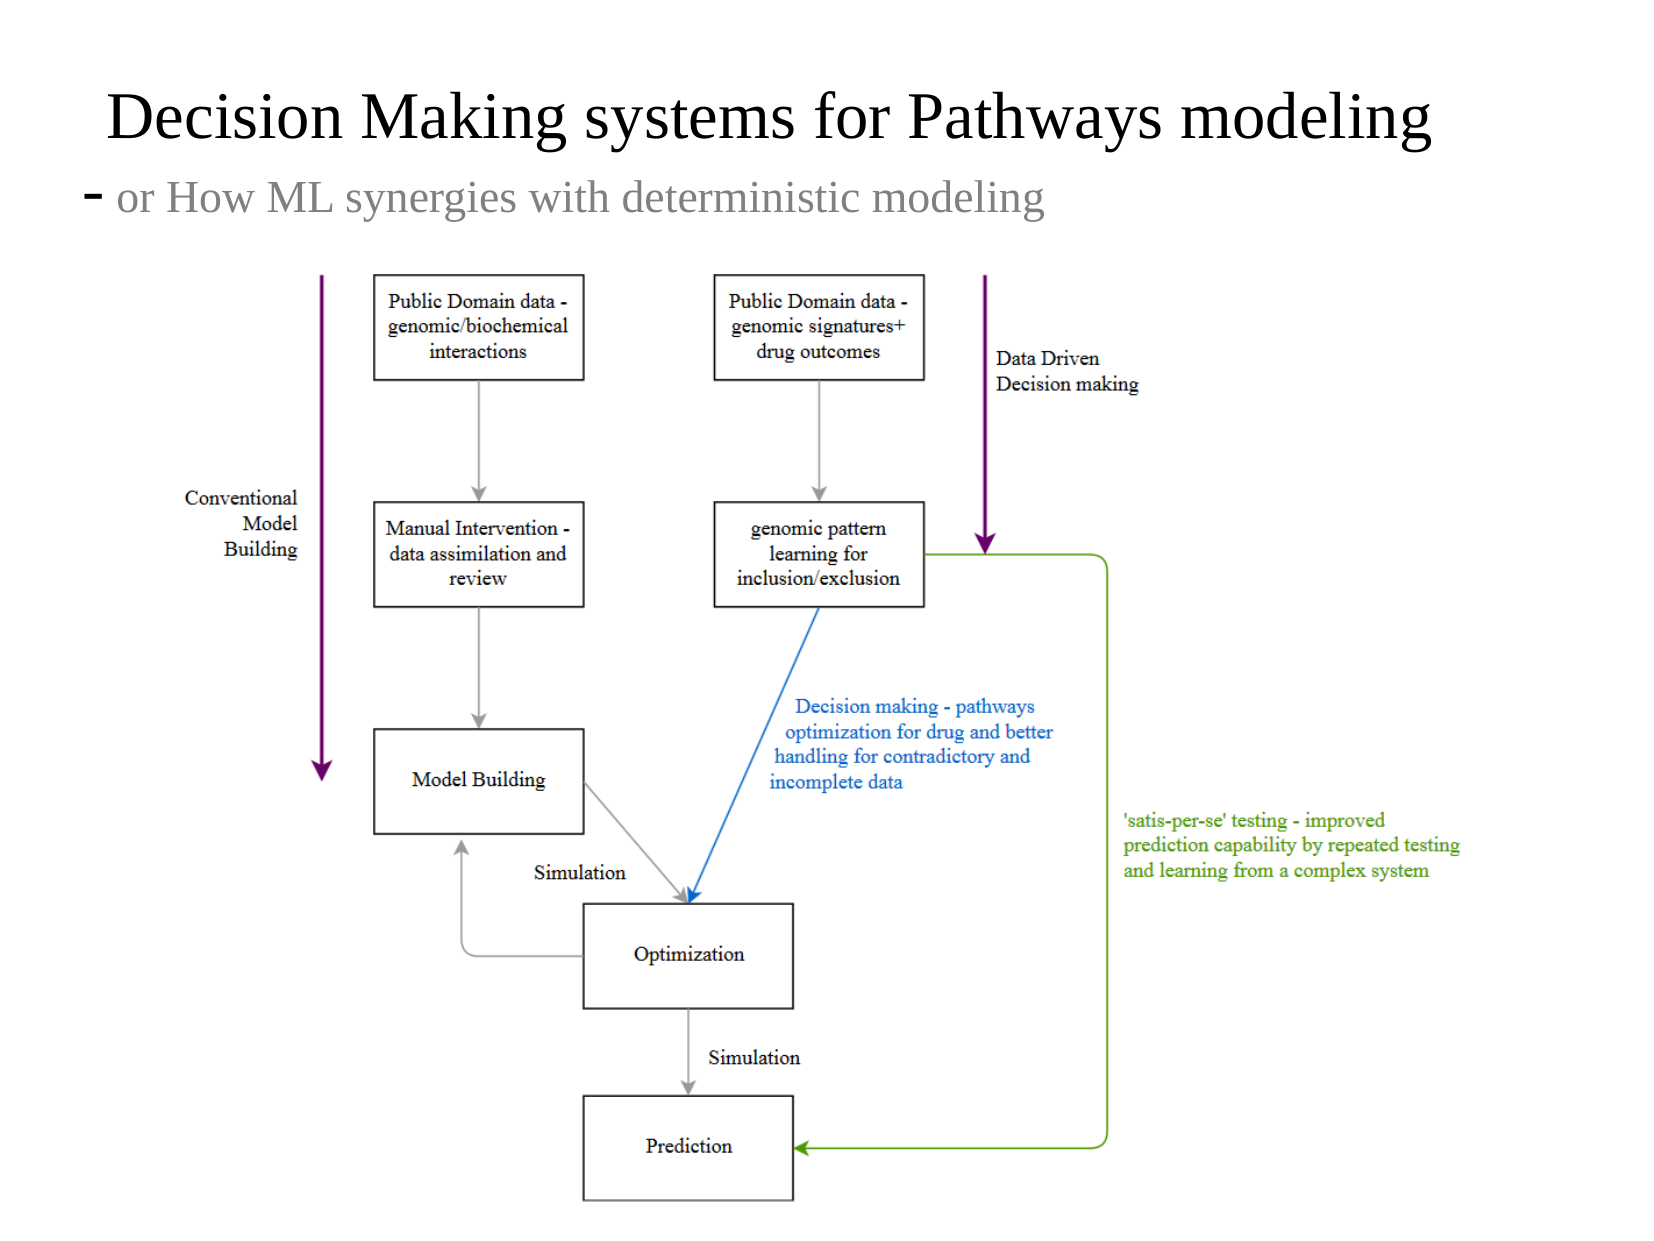

# Decision Making systems for Pathways modeling - or How ML synergies with deterministic modeling